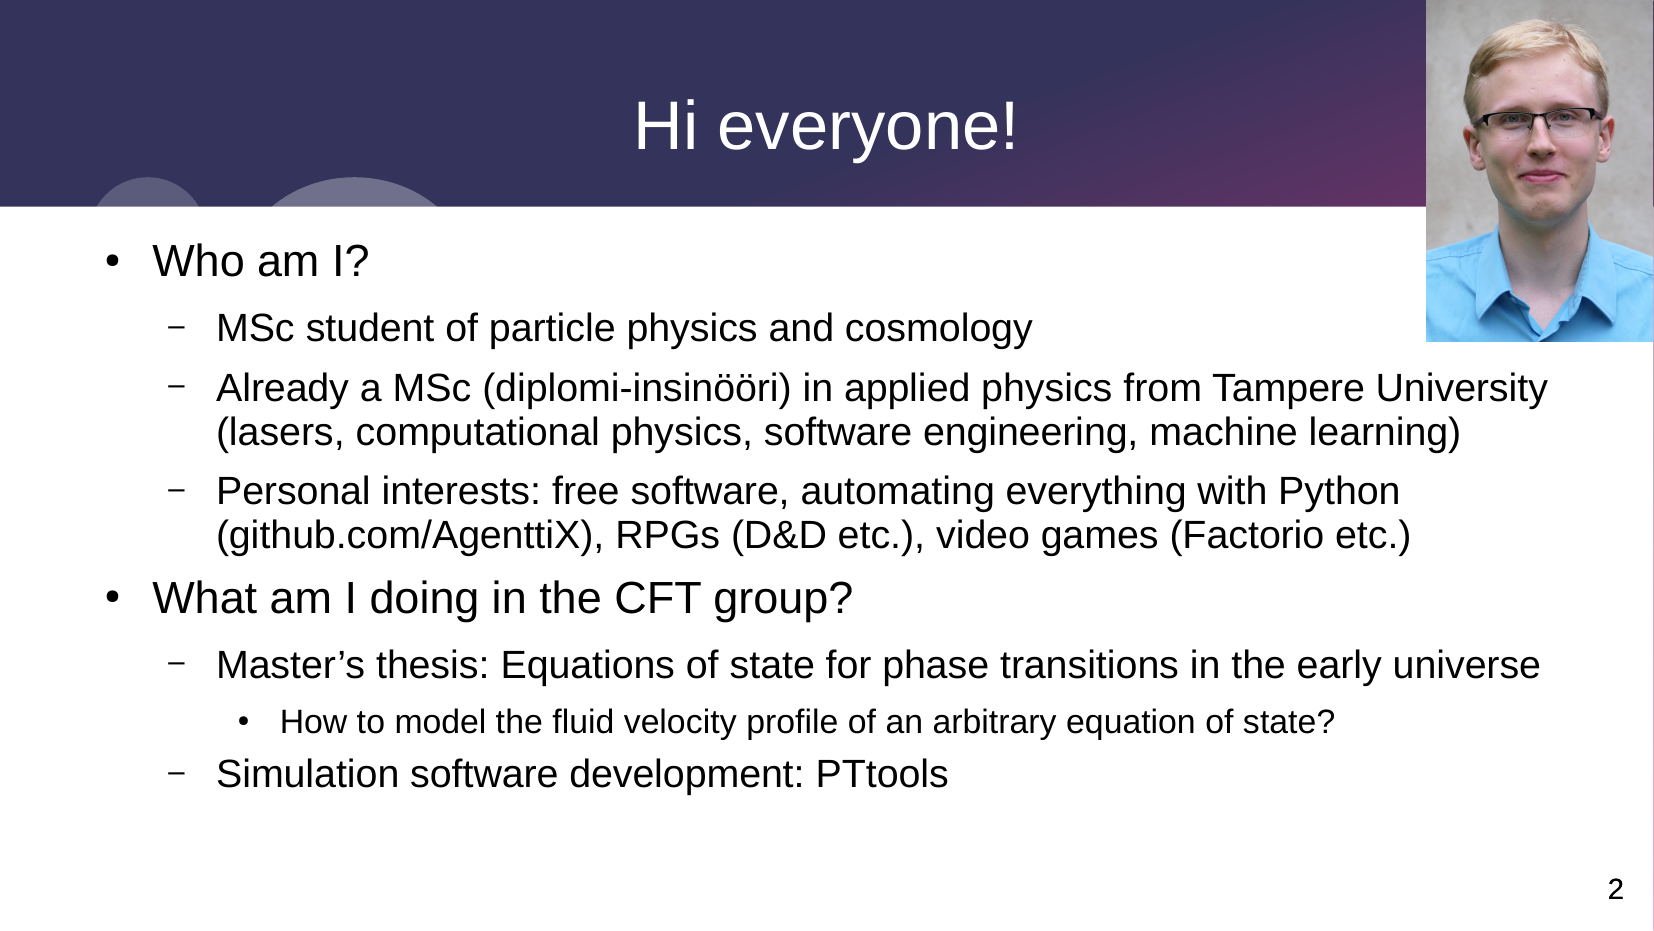

# Hi everyone!
Who am I?
MSc student of particle physics and cosmology
Already a MSc (diplomi-insinööri) in applied physics from Tampere University
(lasers, computational physics, software engineering, machine learning)
Personal interests: free software, automating everything with Python (github.com/AgenttiX), RPGs (D&D etc.), video games (Factorio etc.)
What am I doing in the CFT group?
Master’s thesis: Equations of state for phase transitions in the early universe
How to model the fluid velocity profile of an arbitrary equation of state?
Simulation software development: PTtools
2